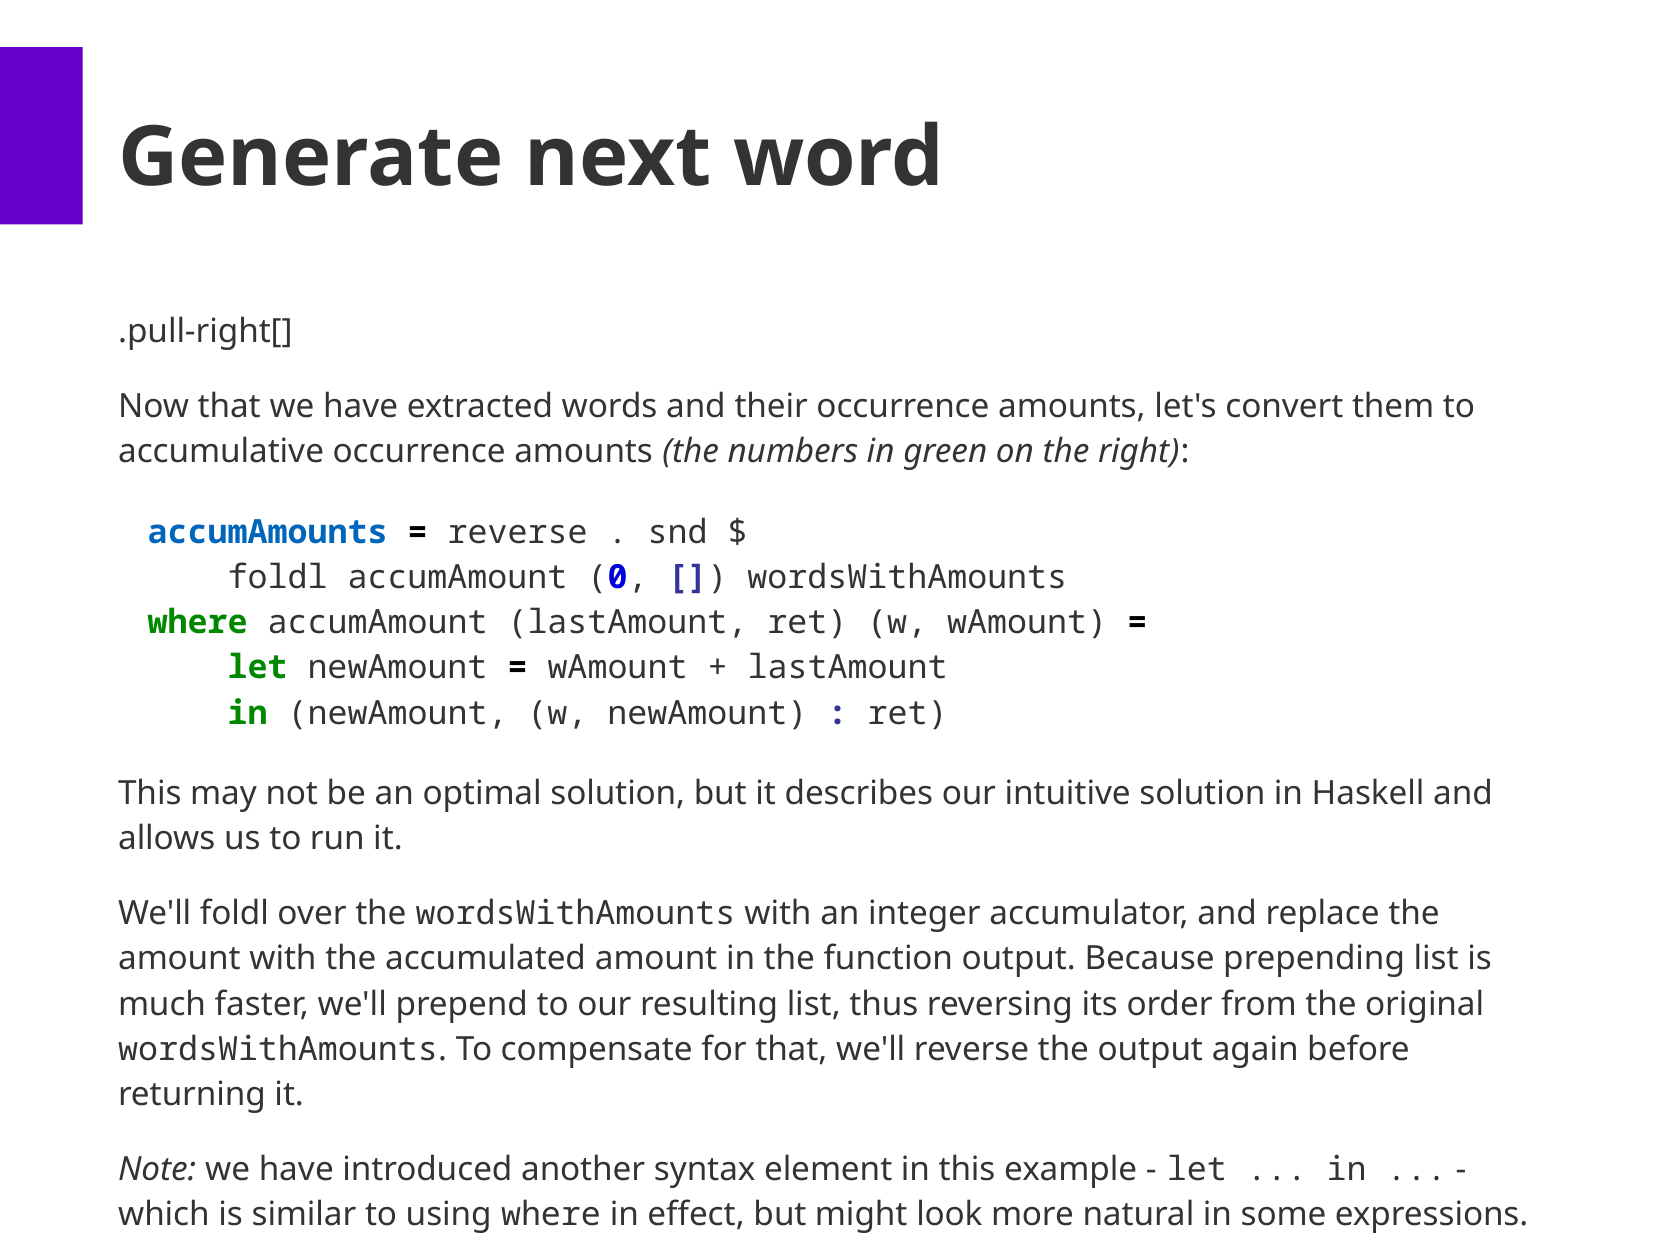

# Generate next word
.pull-right[]
Now that we have extracted words and their occurrence amounts, let's convert them to accumulative occurrence amounts (the numbers in green on the right):
accumAmounts = reverse . snd $
 foldl accumAmount (0, []) wordsWithAmounts
where accumAmount (lastAmount, ret) (w, wAmount) =
 let newAmount = wAmount + lastAmount
 in (newAmount, (w, newAmount) : ret)
This may not be an optimal solution, but it describes our intuitive solution in Haskell and allows us to run it.
We'll foldl over the wordsWithAmounts with an integer accumulator, and replace the amount with the accumulated amount in the function output. Because prepending list is much faster, we'll prepend to our resulting list, thus reversing its order from the original wordsWithAmounts. To compensate for that, we'll reverse the output again before returning it.
Note: we have introduced another syntax element in this example - let ... in ... - which is similar to using where in effect, but might look more natural in some expressions.